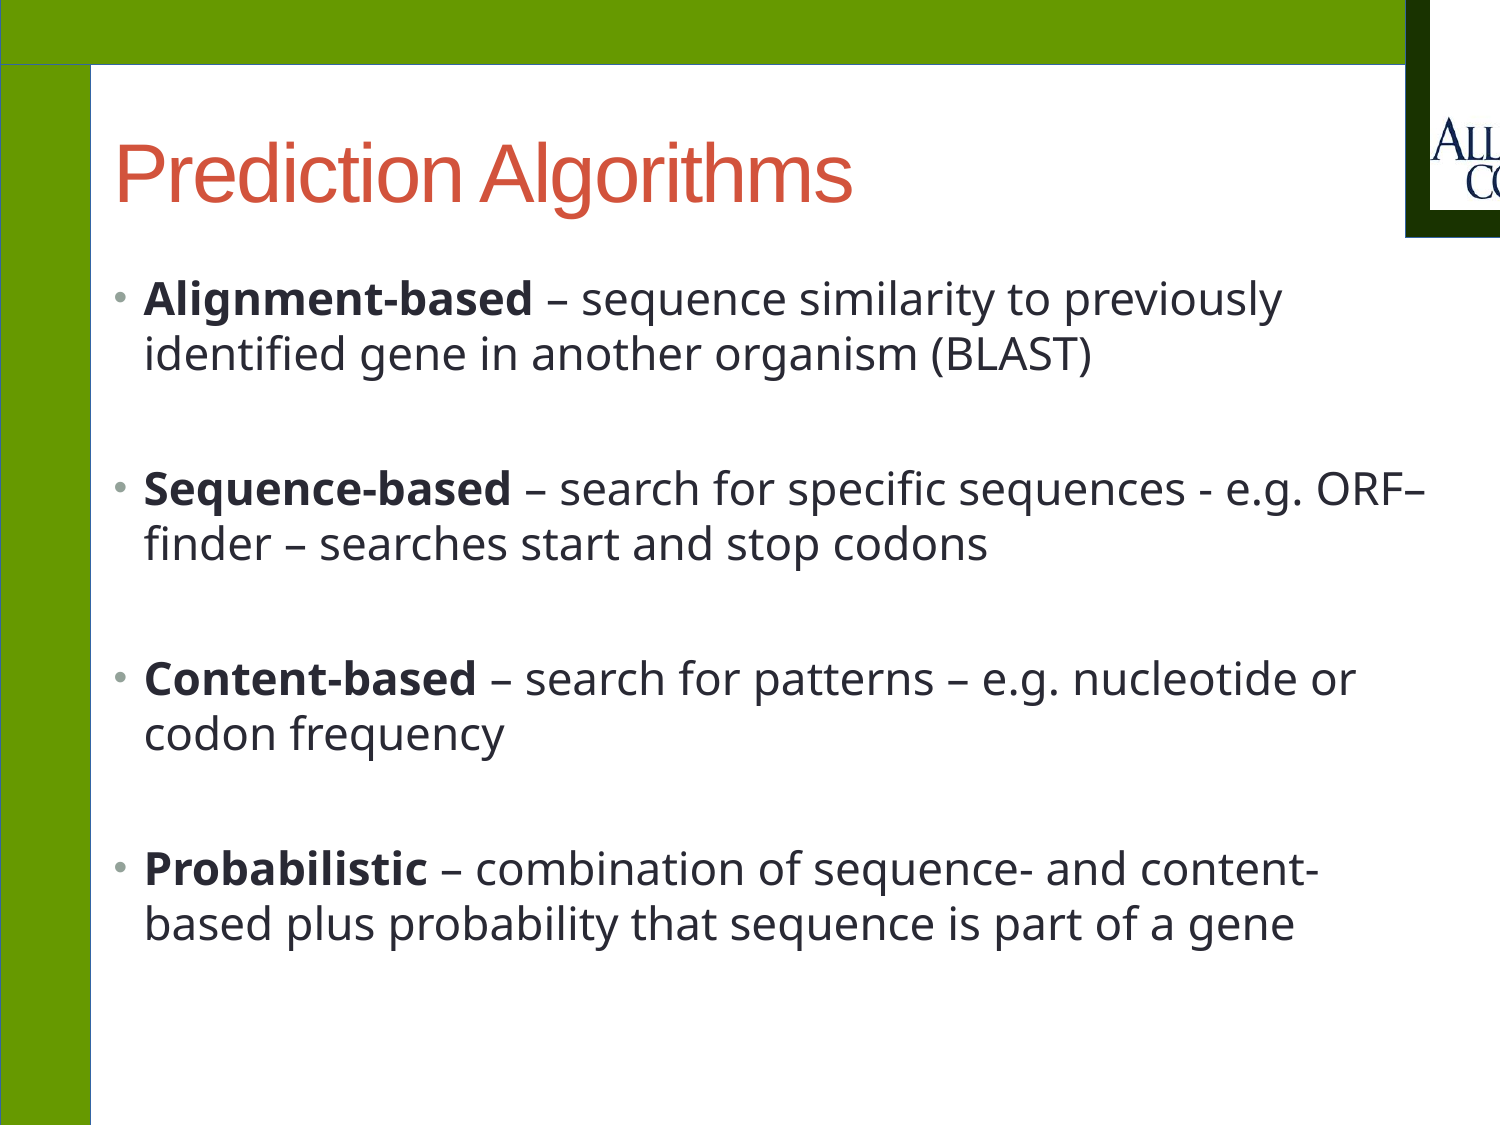

# Prediction Algorithms
Alignment-based – sequence similarity to previously identified gene in another organism (BLAST)
Sequence-based – search for specific sequences - e.g. ORF–finder – searches start and stop codons
Content-based – search for patterns – e.g. nucleotide or codon frequency
Probabilistic – combination of sequence- and content-based plus probability that sequence is part of a gene